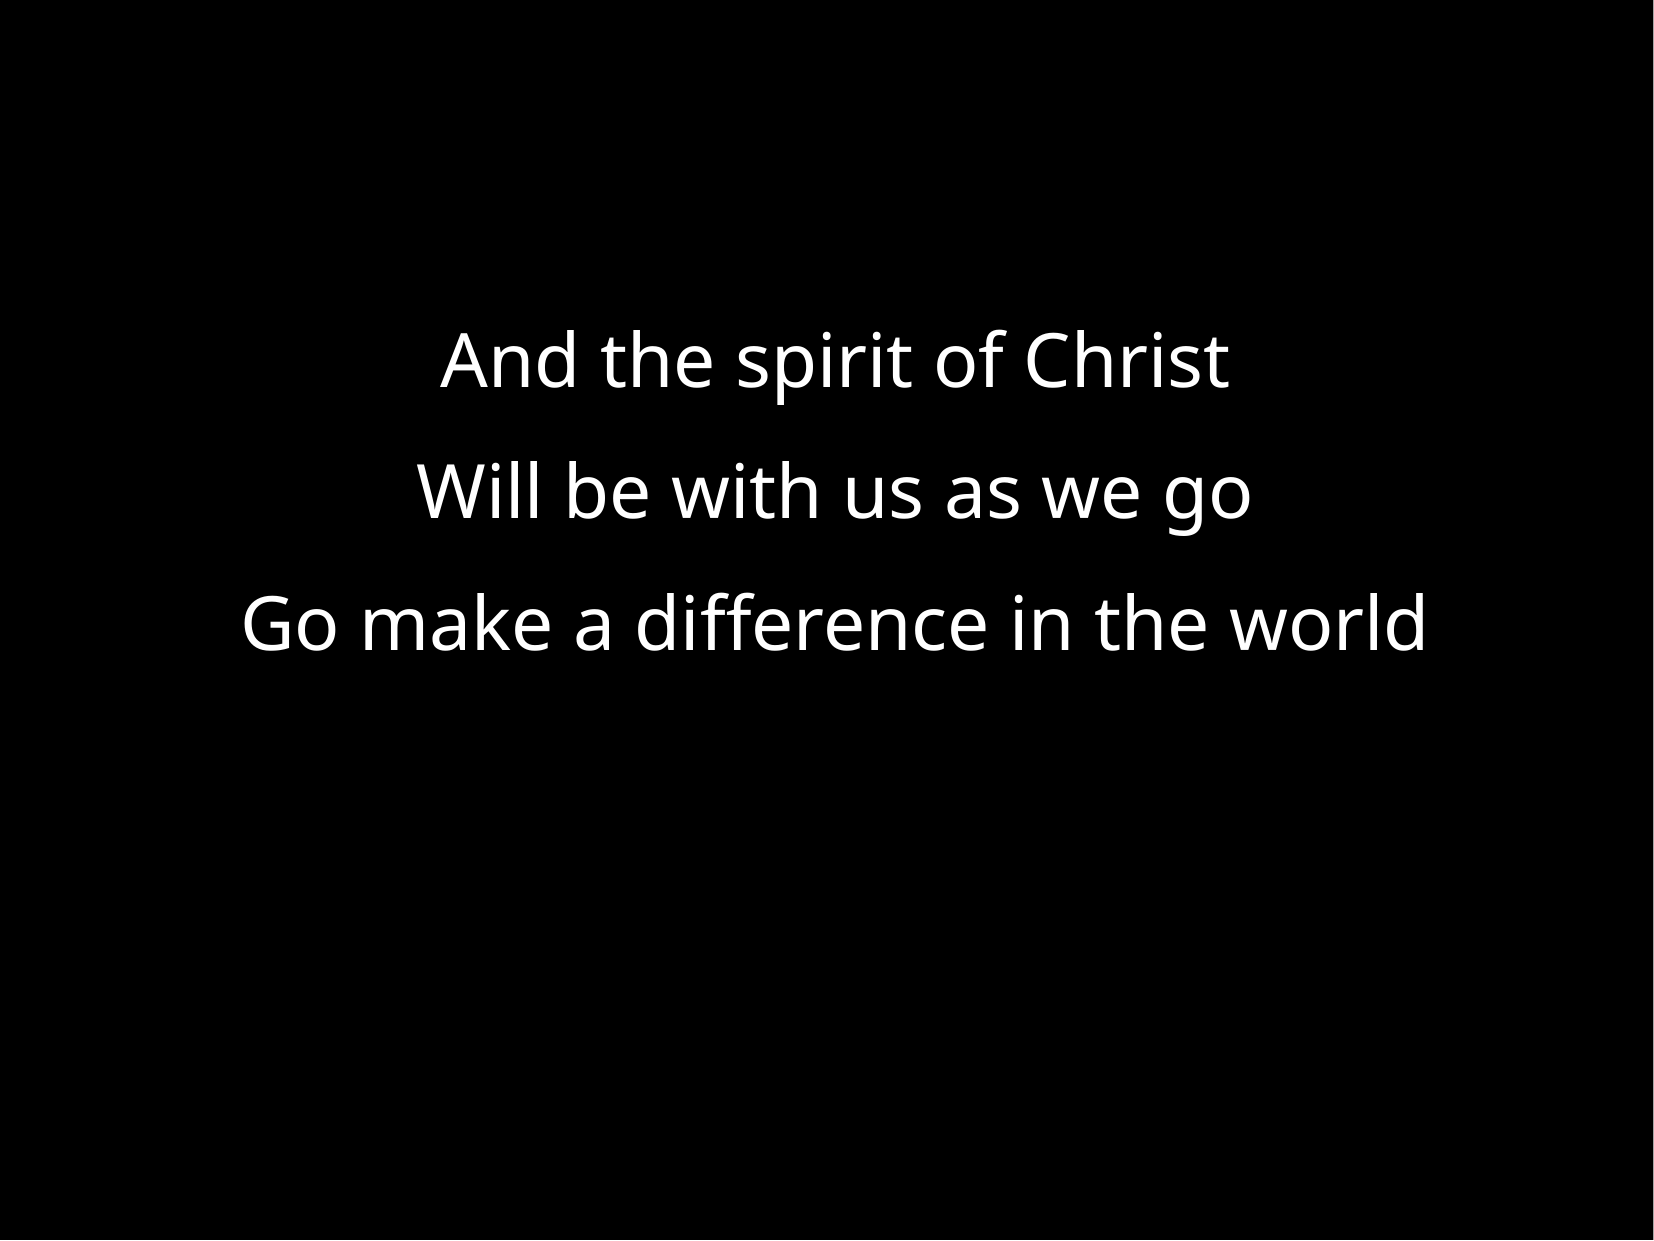

#
And the spirit of Christ
Will be with us as we go
Go make a difference in the world